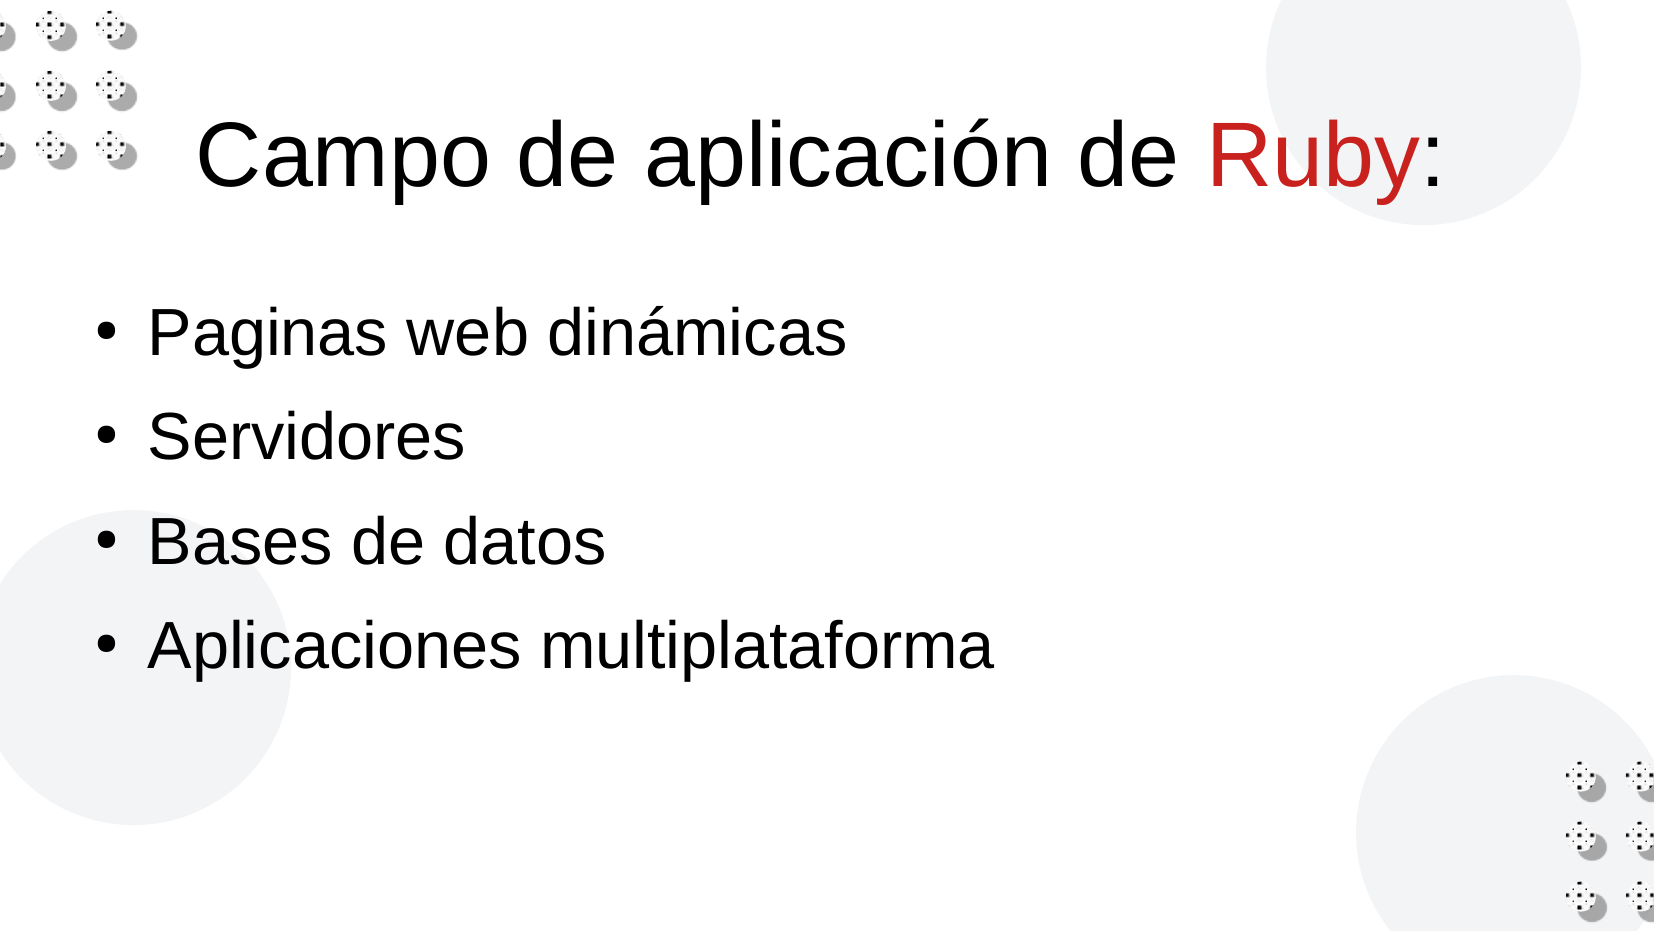

# Campo de aplicación de Ruby:
Paginas web dinámicas
Servidores
Bases de datos
Aplicaciones multiplataforma